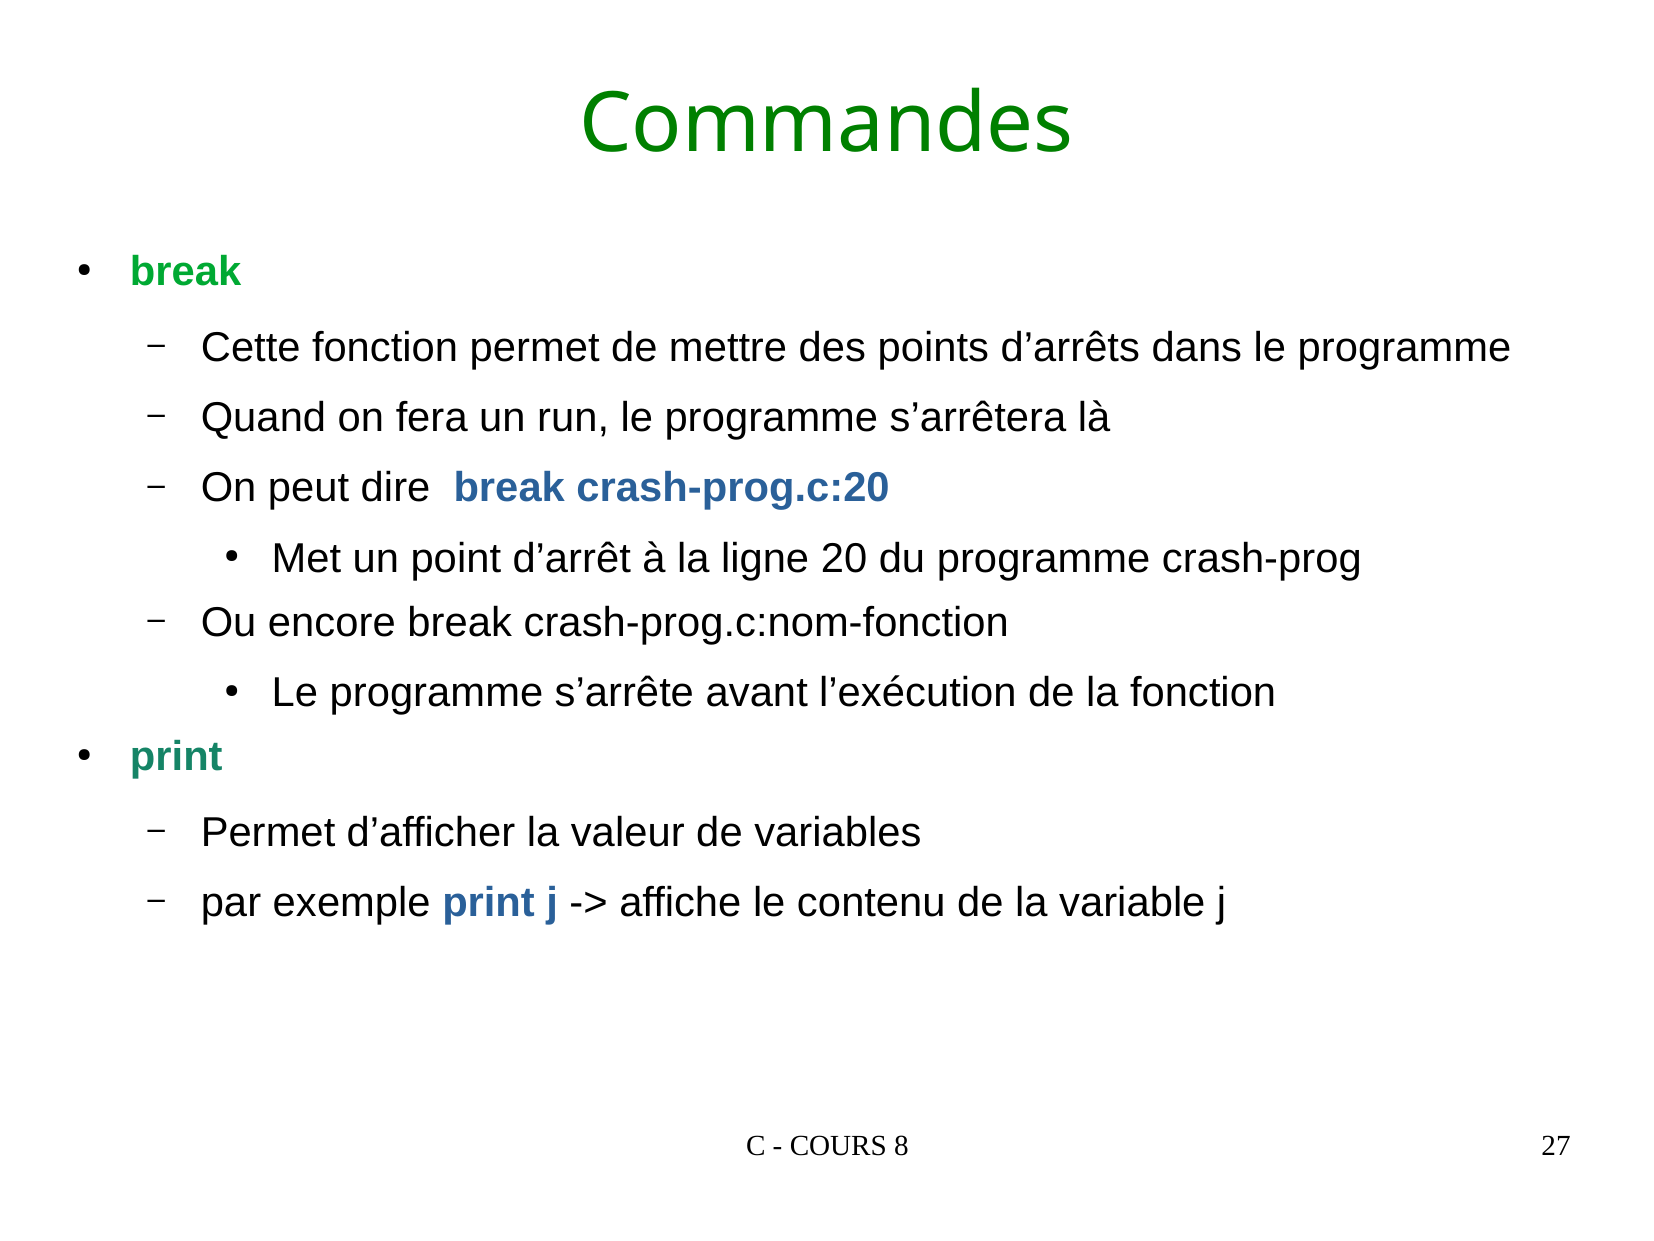

# Commandes
break
Cette fonction permet de mettre des points d’arrêts dans le programme
Quand on fera un run, le programme s’arrêtera là
On peut dire break crash-prog.c:20
Met un point d’arrêt à la ligne 20 du programme crash-prog
Ou encore break crash-prog.c:nom-fonction
Le programme s’arrête avant l’exécution de la fonction
print
Permet d’afficher la valeur de variables
par exemple print j -> affiche le contenu de la variable j
C - COURS 8
27